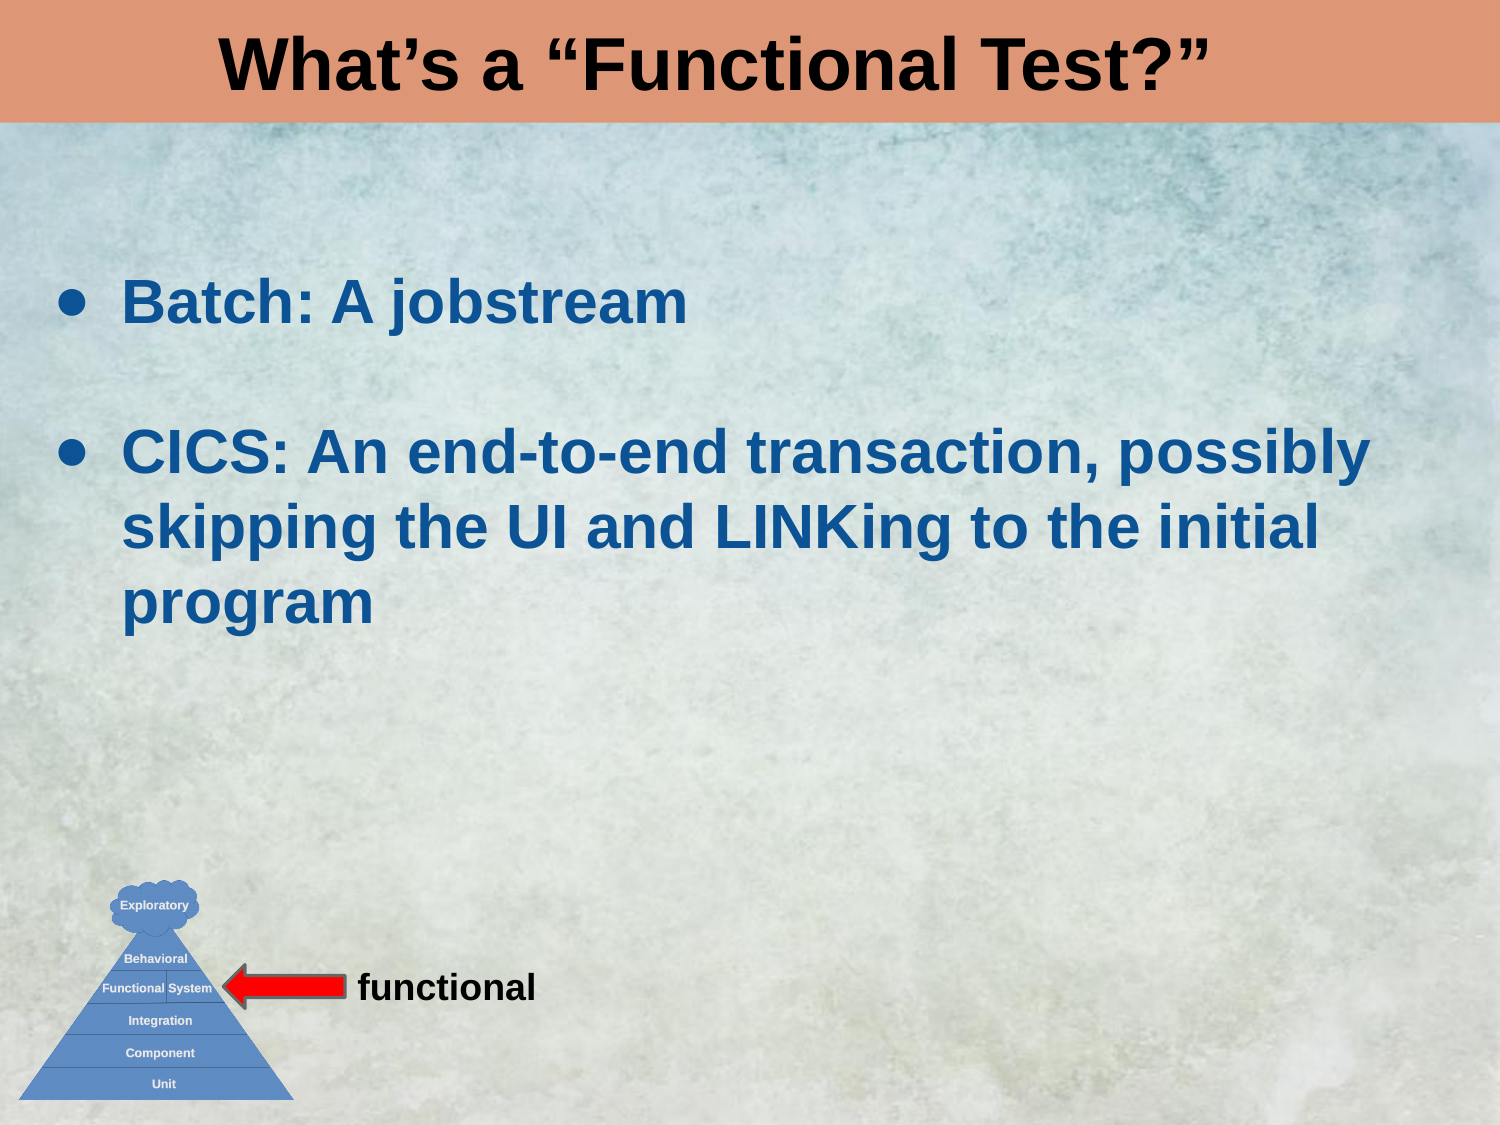

What’s a “Functional Test?”
# Batch: A jobstream
CICS: An end-to-end transaction, possibly skipping the UI and LINKing to the initial program
functional